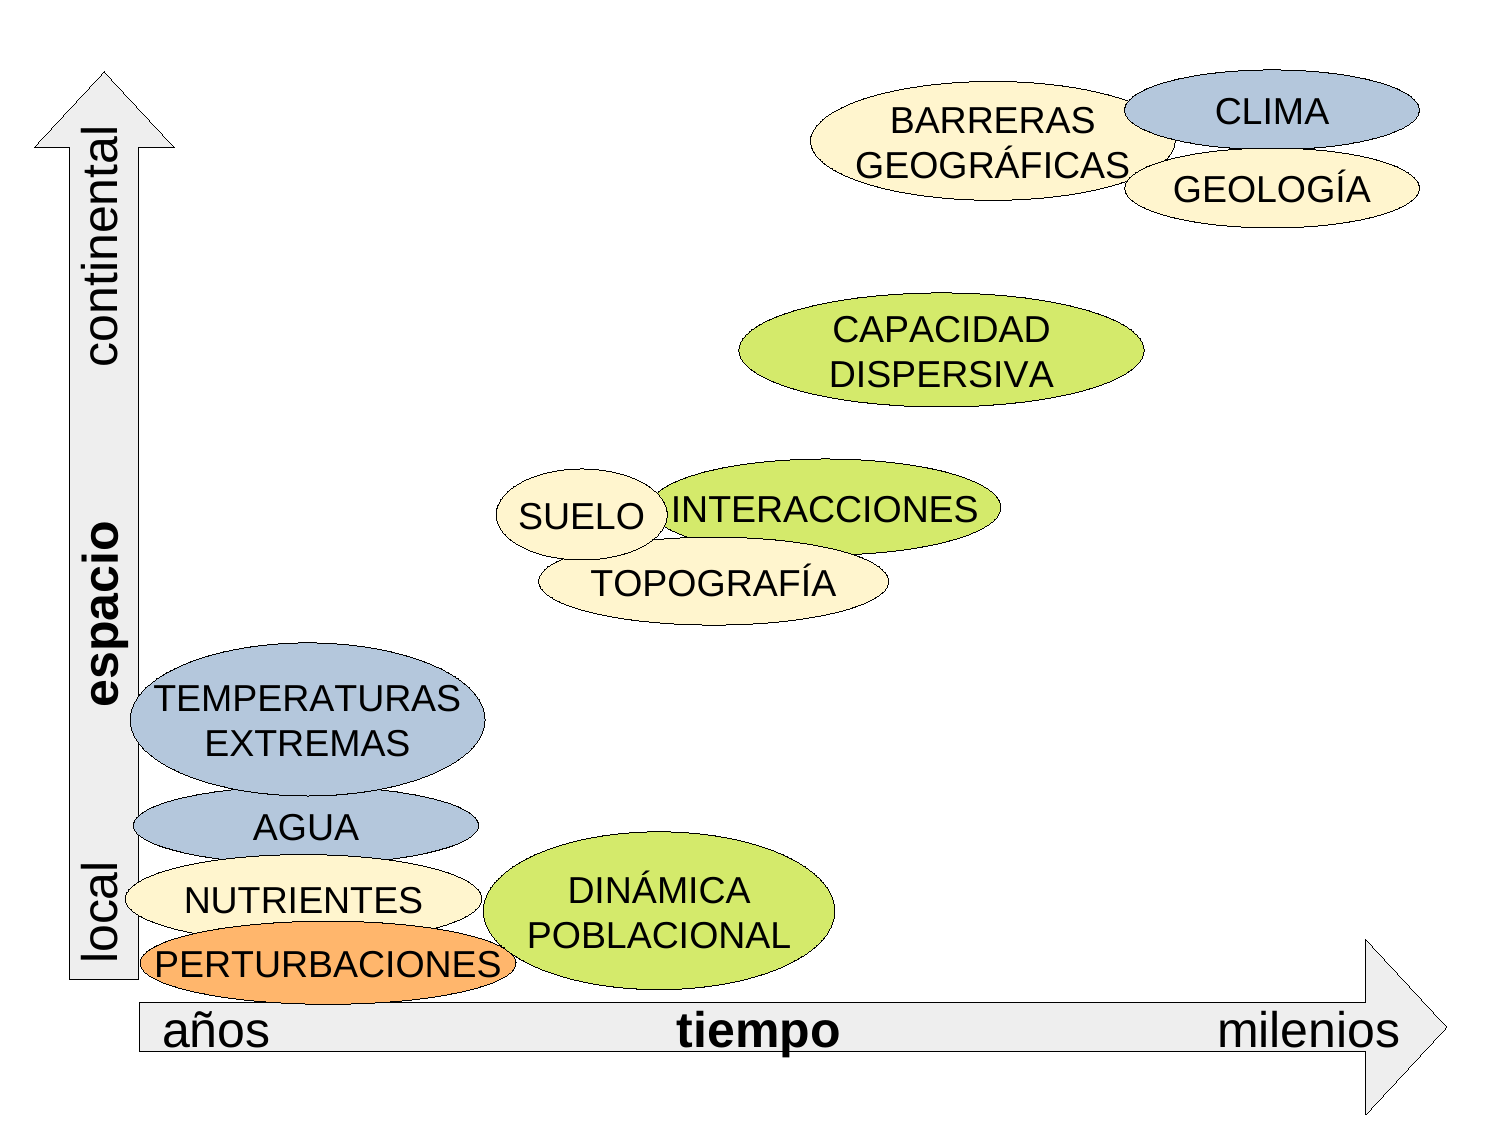

CLIMA
BARRERAS
GEOGRÁFICAS
GEOLOGÍA
CAPACIDAD
DISPERSIVA
INTERACCIONES
SUELO
local espacio continental
TOPOGRAFÍA
TEMPERATURAS
EXTREMAS
AGUA
DINÁMICA
POBLACIONAL
NUTRIENTES
PERTURBACIONES
años tiempo milenios